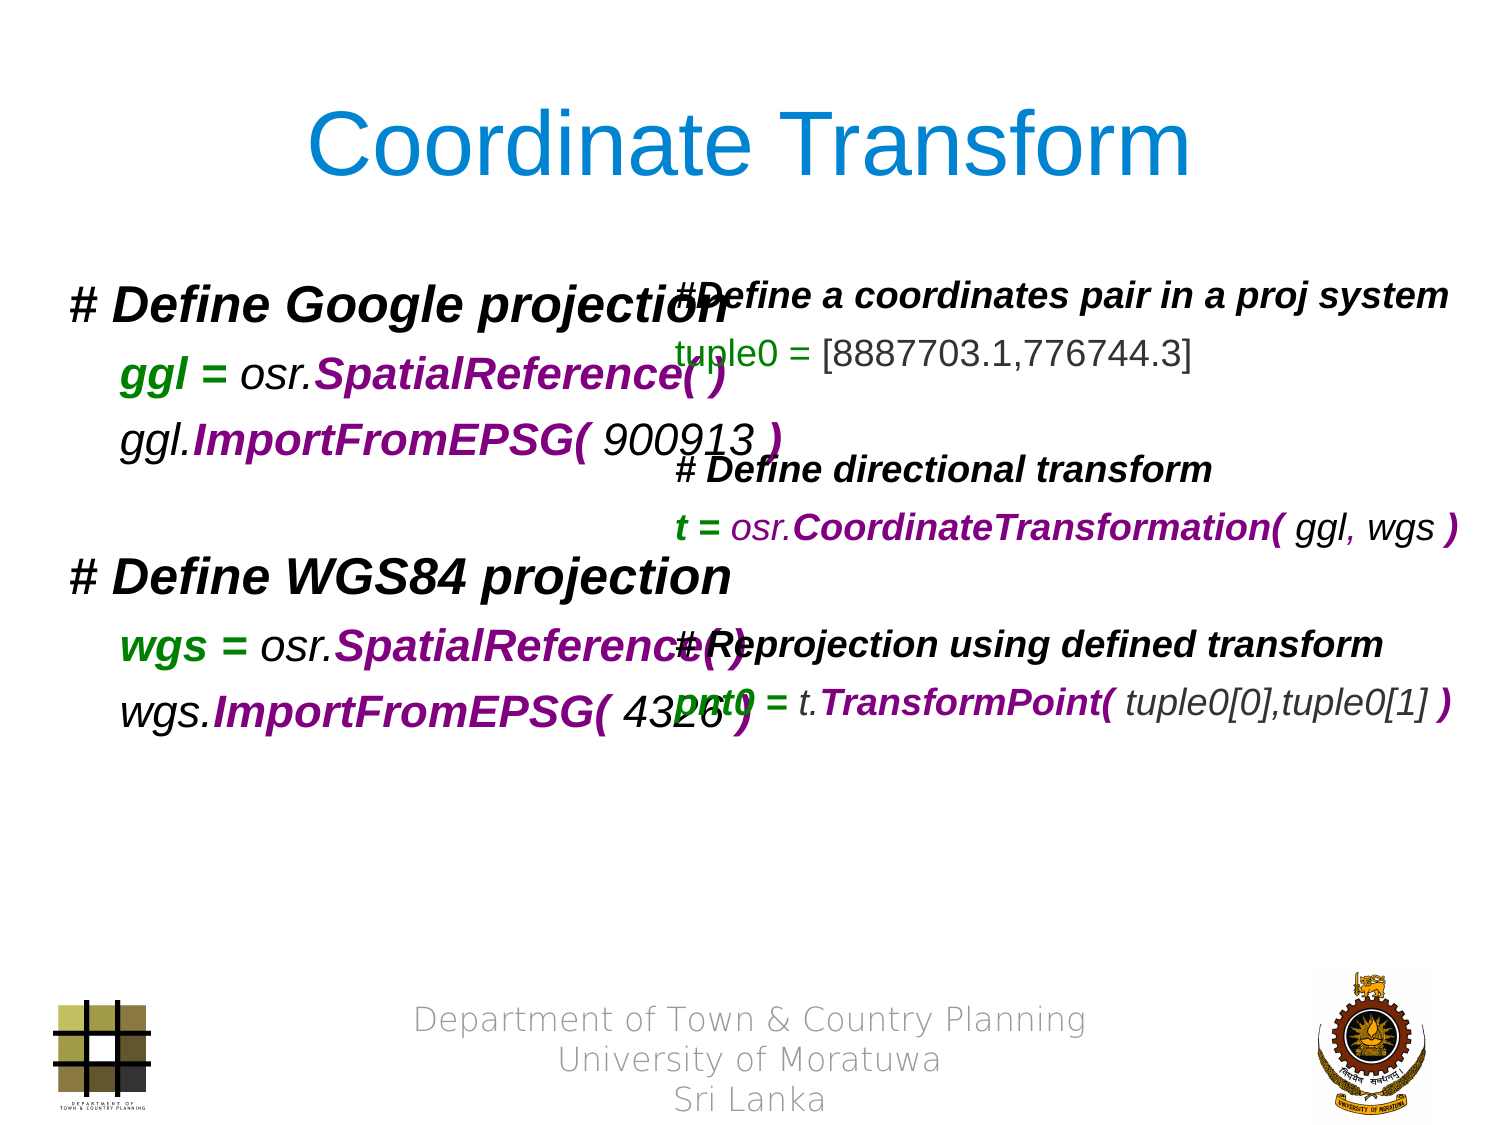

# Coordinate Transform
# Define Google projection
ggl = osr.SpatialReference( )
ggl.ImportFromEPSG( 900913 )
# Define WGS84 projection
wgs = osr.SpatialReference( )
wgs.ImportFromEPSG( 4326 )
#Define a coordinates pair in a proj system
tuple0 = [8887703.1,776744.3]
# Define directional transform
t = osr.CoordinateTransformation( ggl, wgs )
# Reprojection using defined transform
pnt0 = t.TransformPoint( tuple0[0],tuple0[1] )